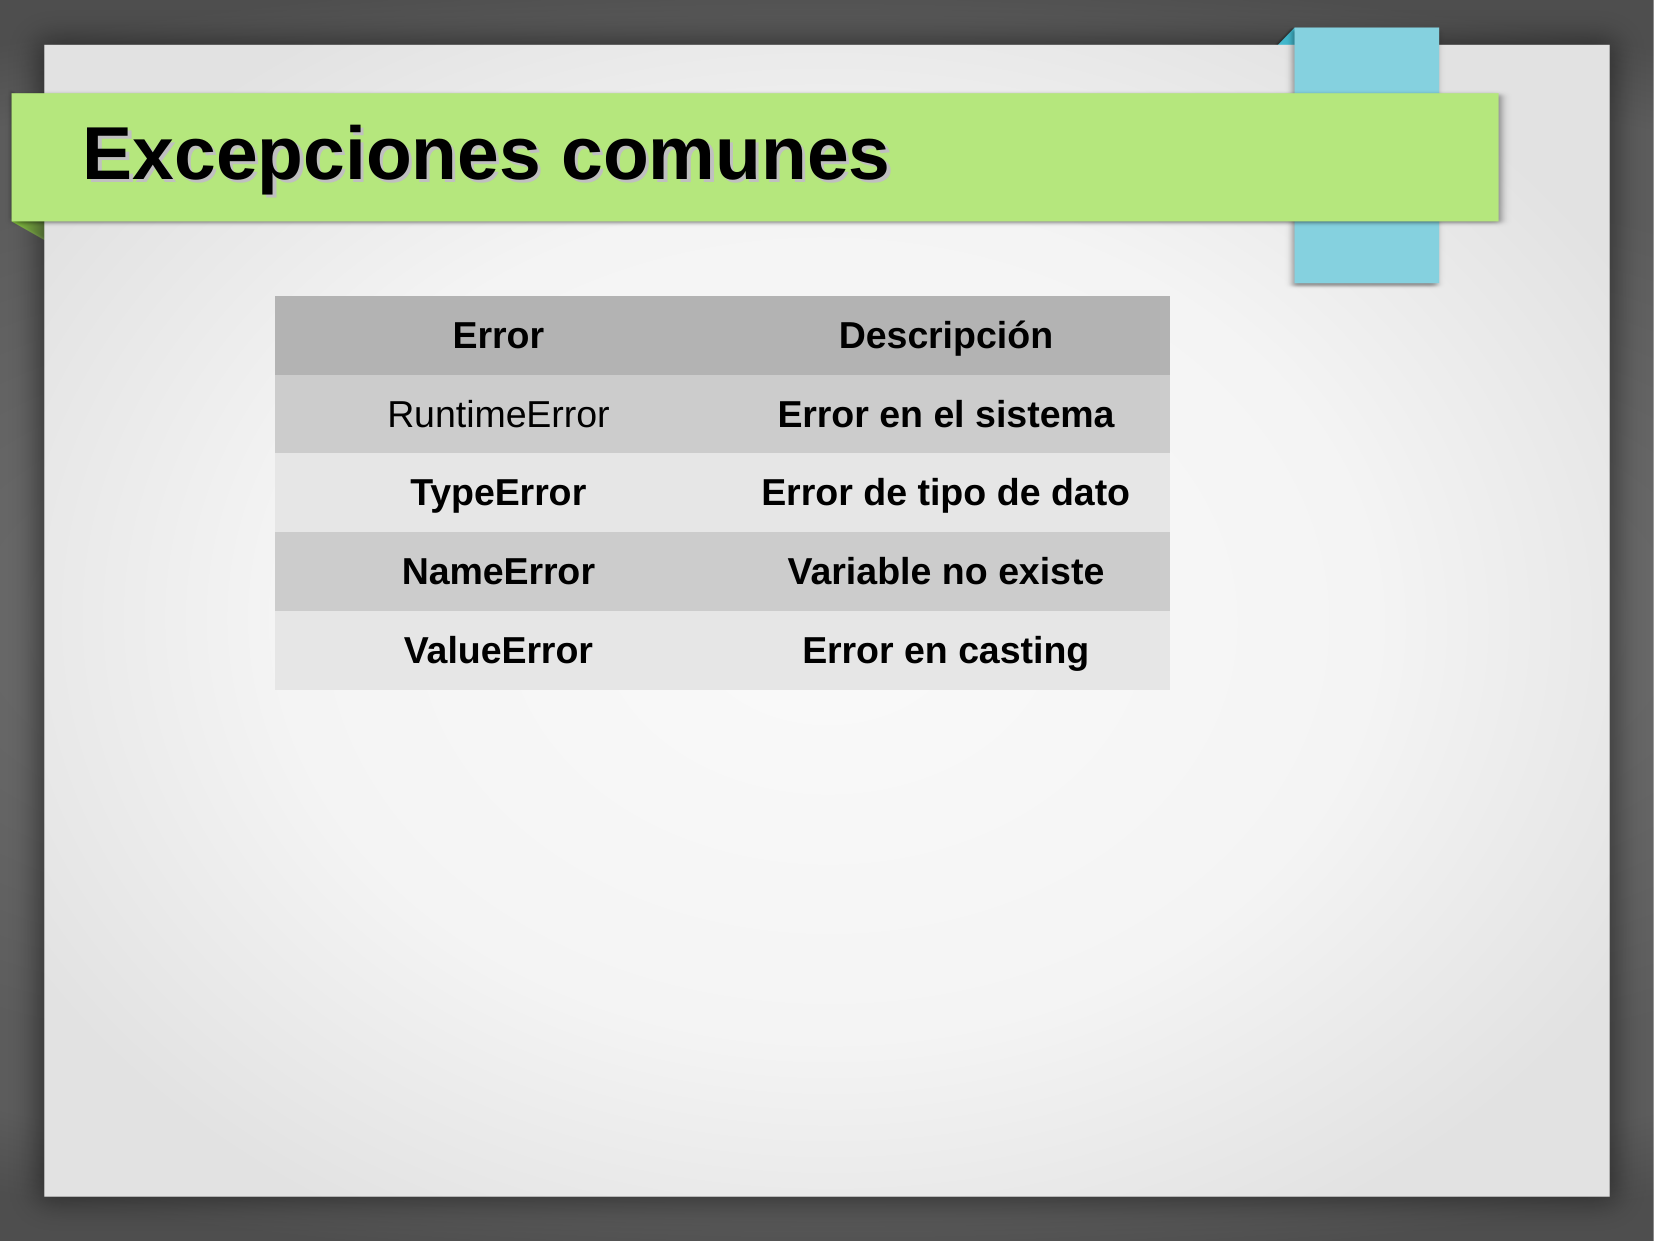

# Excepciones comunes
| Error | Descripción |
| --- | --- |
| RuntimeError | Error en el sistema |
| TypeError | Error de tipo de dato |
| NameError | Variable no existe |
| ValueError | Error en casting |